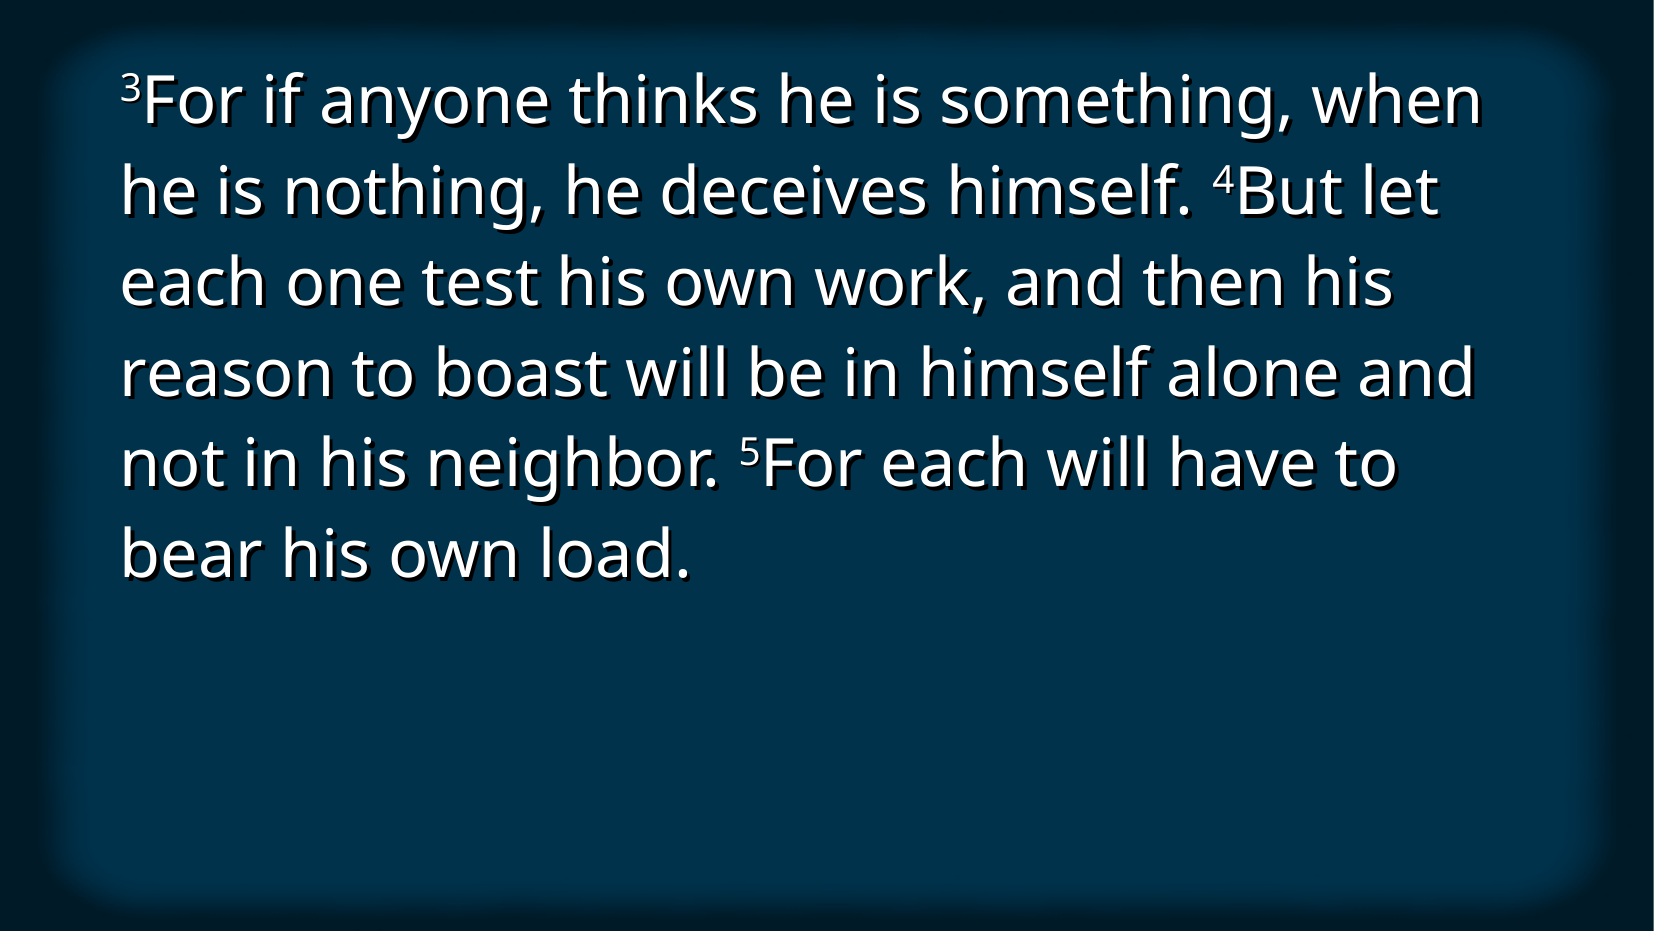

3For if anyone thinks he is something, when he is nothing, he deceives himself. 4But let each one test his own work, and then his reason to boast will be in himself alone and not in his neighbor. 5For each will have to bear his own load.